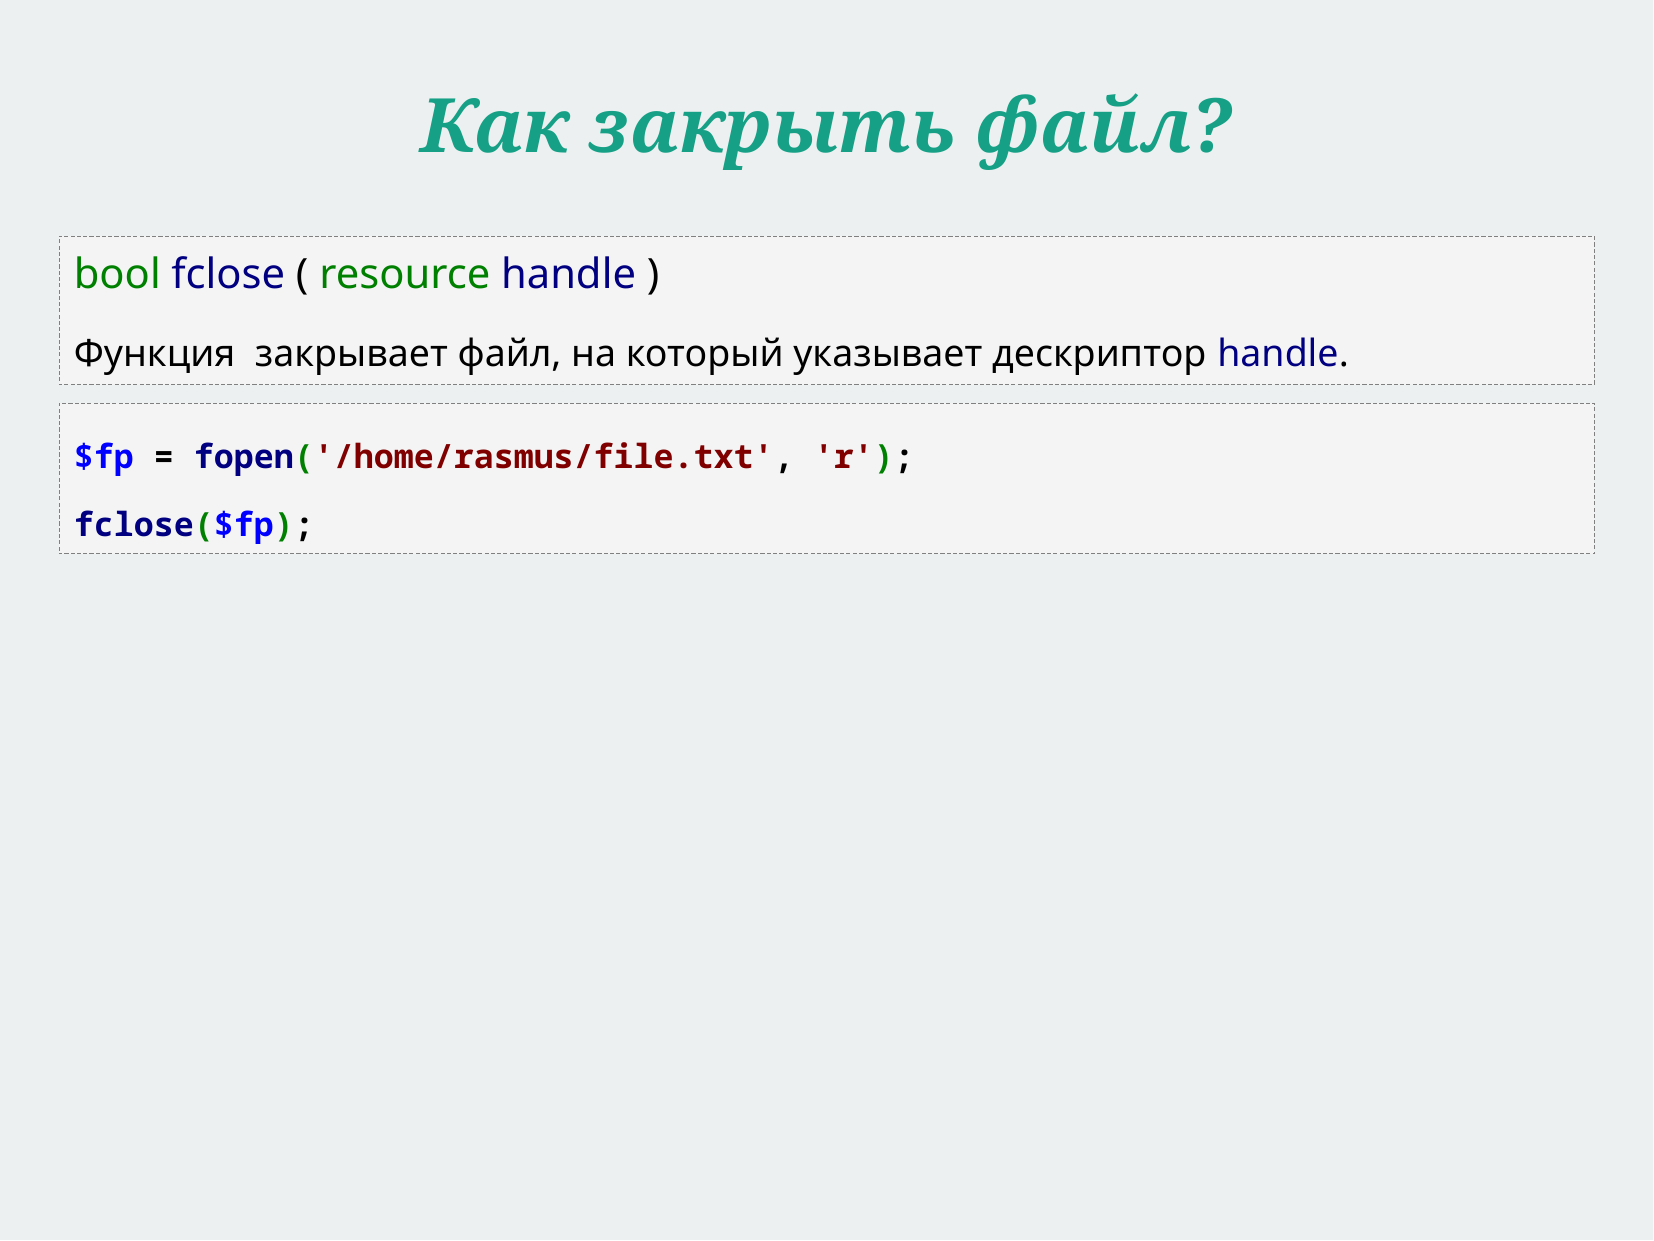

# Как закрыть файл?
bool fclose ( resource handle )
Функция закрывает файл, на который указывает дескриптор handle.
$fp = fopen('/home/rasmus/file.txt', 'r');
fclose($fp);